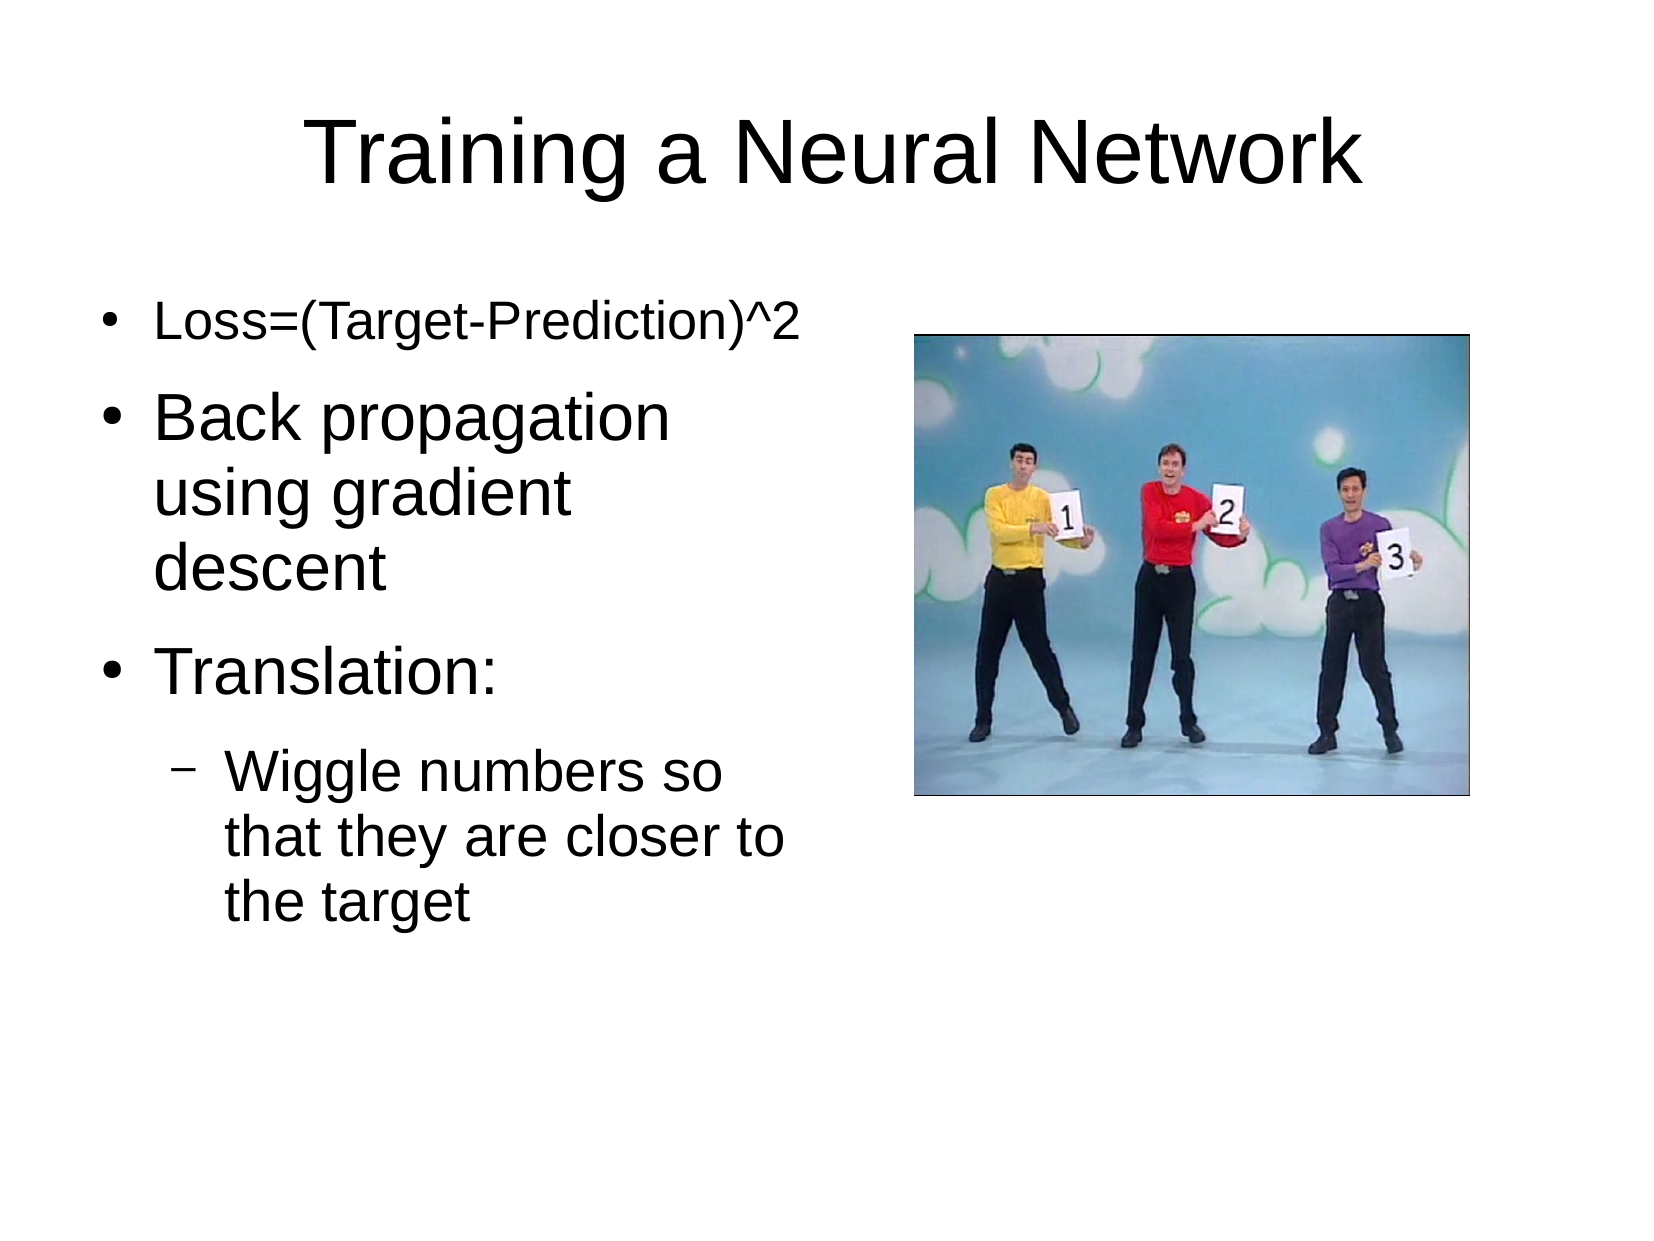

# Training a Neural Network
Loss=(Target-Prediction)^2
Back propagation using gradient descent
Translation:
Wiggle numbers so that they are closer to the target